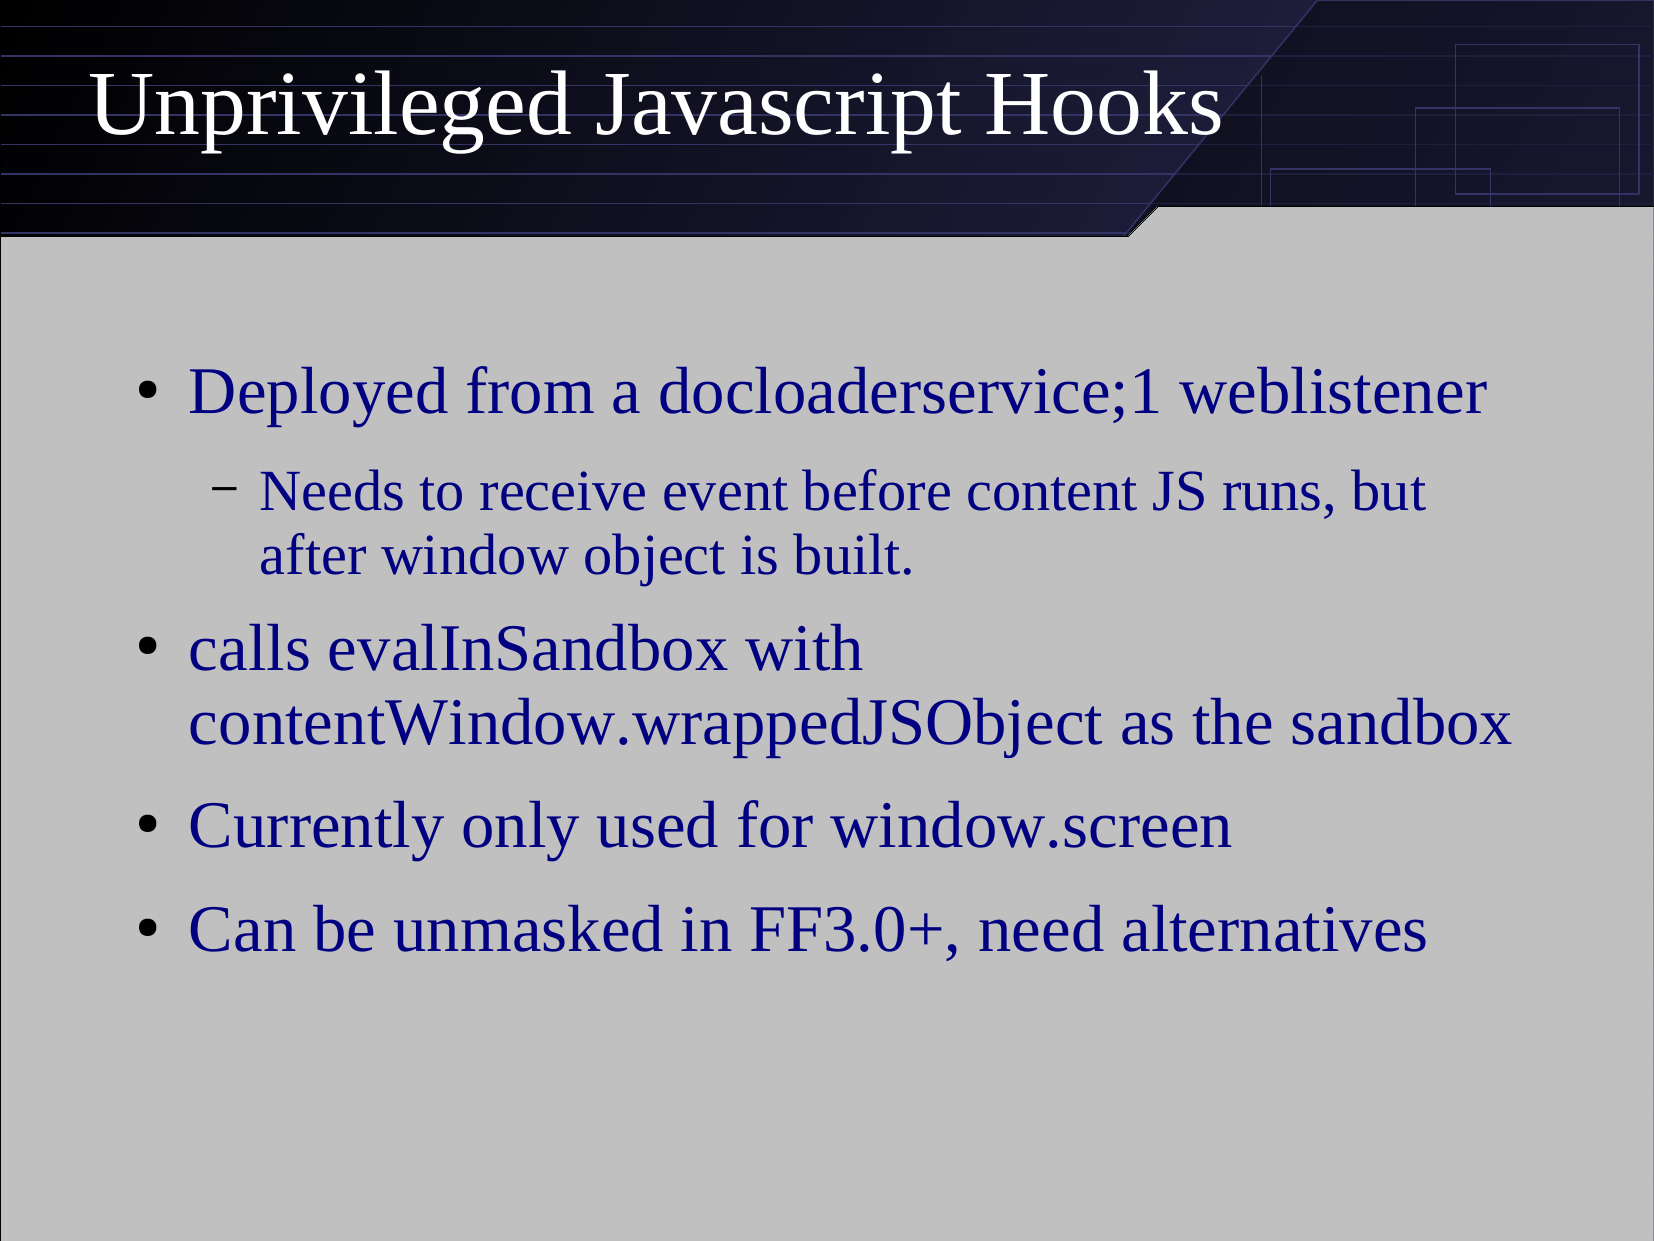

# Unprivileged Javascript Hooks
Deployed from a docloaderservice;1 weblistener
Needs to receive event before content JS runs, but after window object is built.
calls evalInSandbox with contentWindow.wrappedJSObject as the sandbox
Currently only used for window.screen
Can be unmasked in FF3.0+, need alternatives